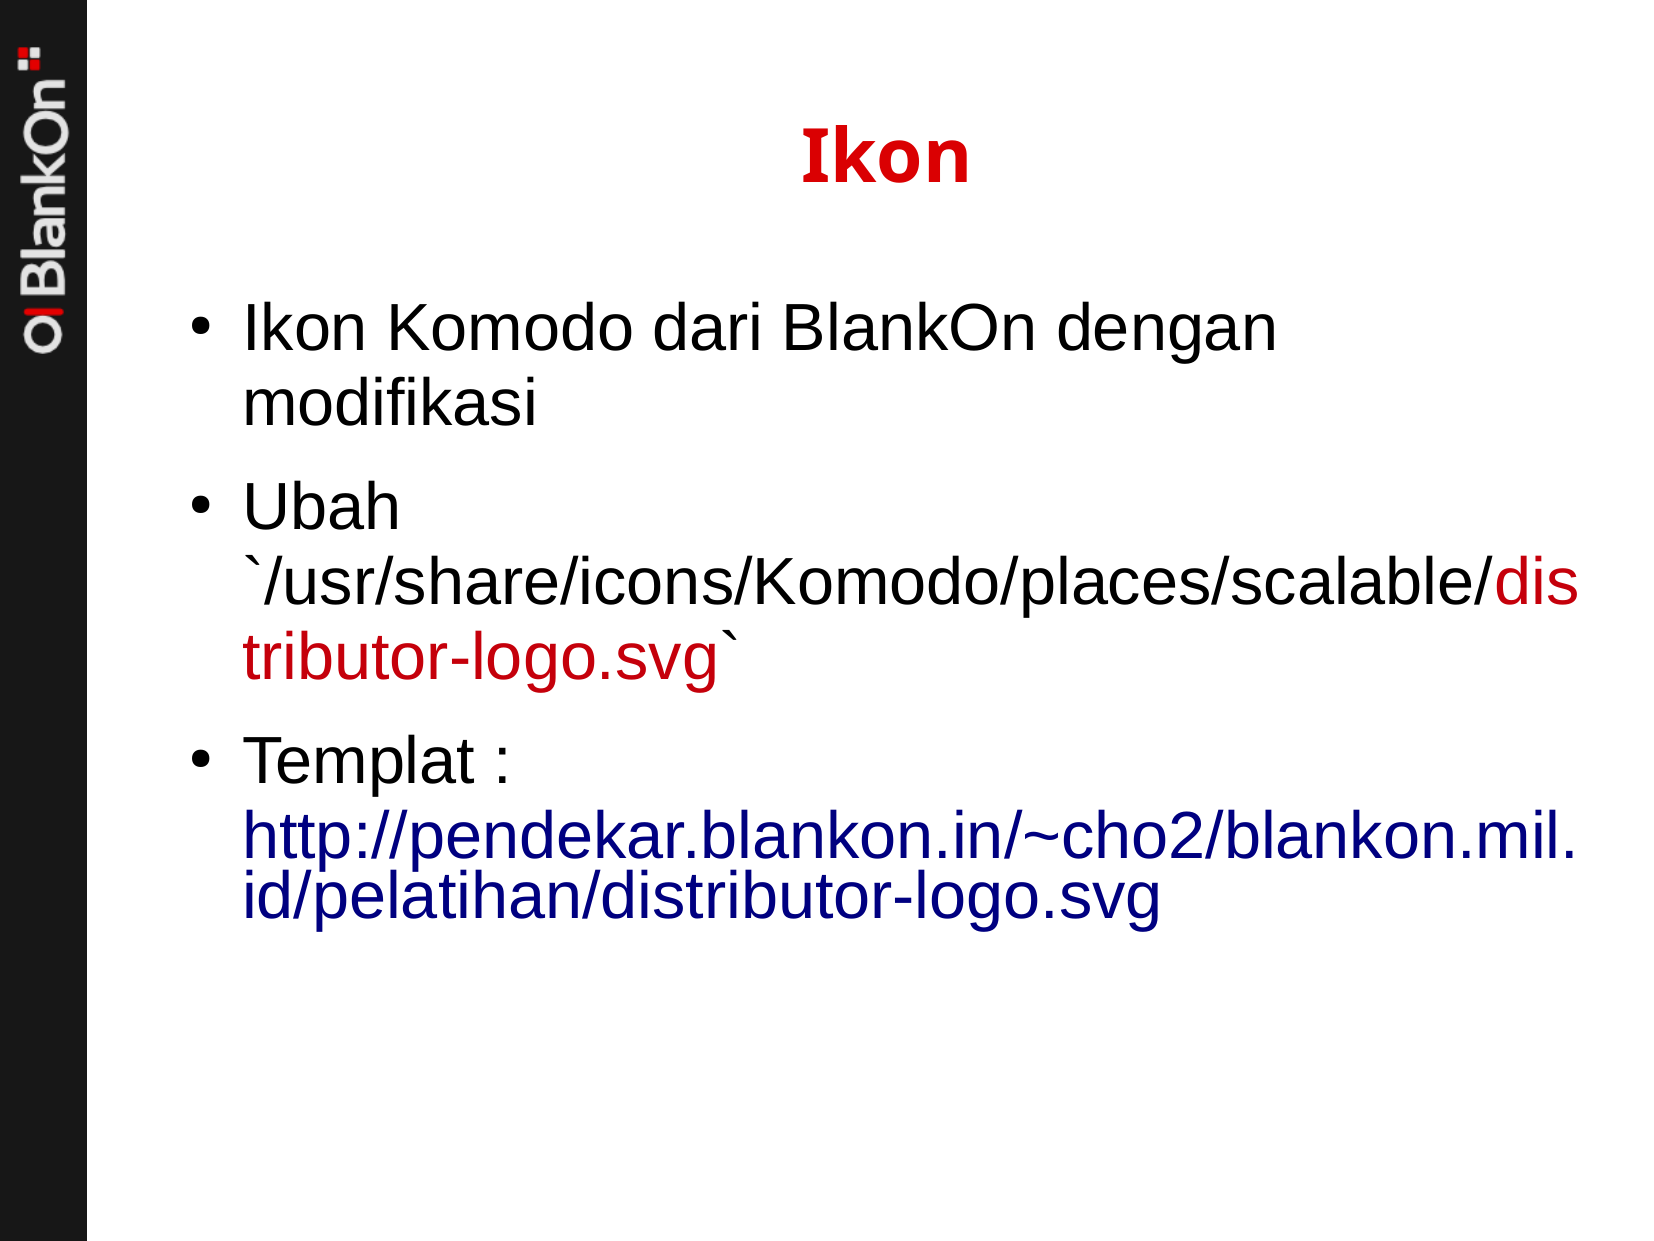

Ikon
# Ikon Komodo dari BlankOn dengan modifikasi
Ubah `/usr/share/icons/Komodo/places/scalable/distributor-logo.svg`
Templat : http://pendekar.blankon.in/~cho2/blankon.mil.id/pelatihan/distributor-logo.svg